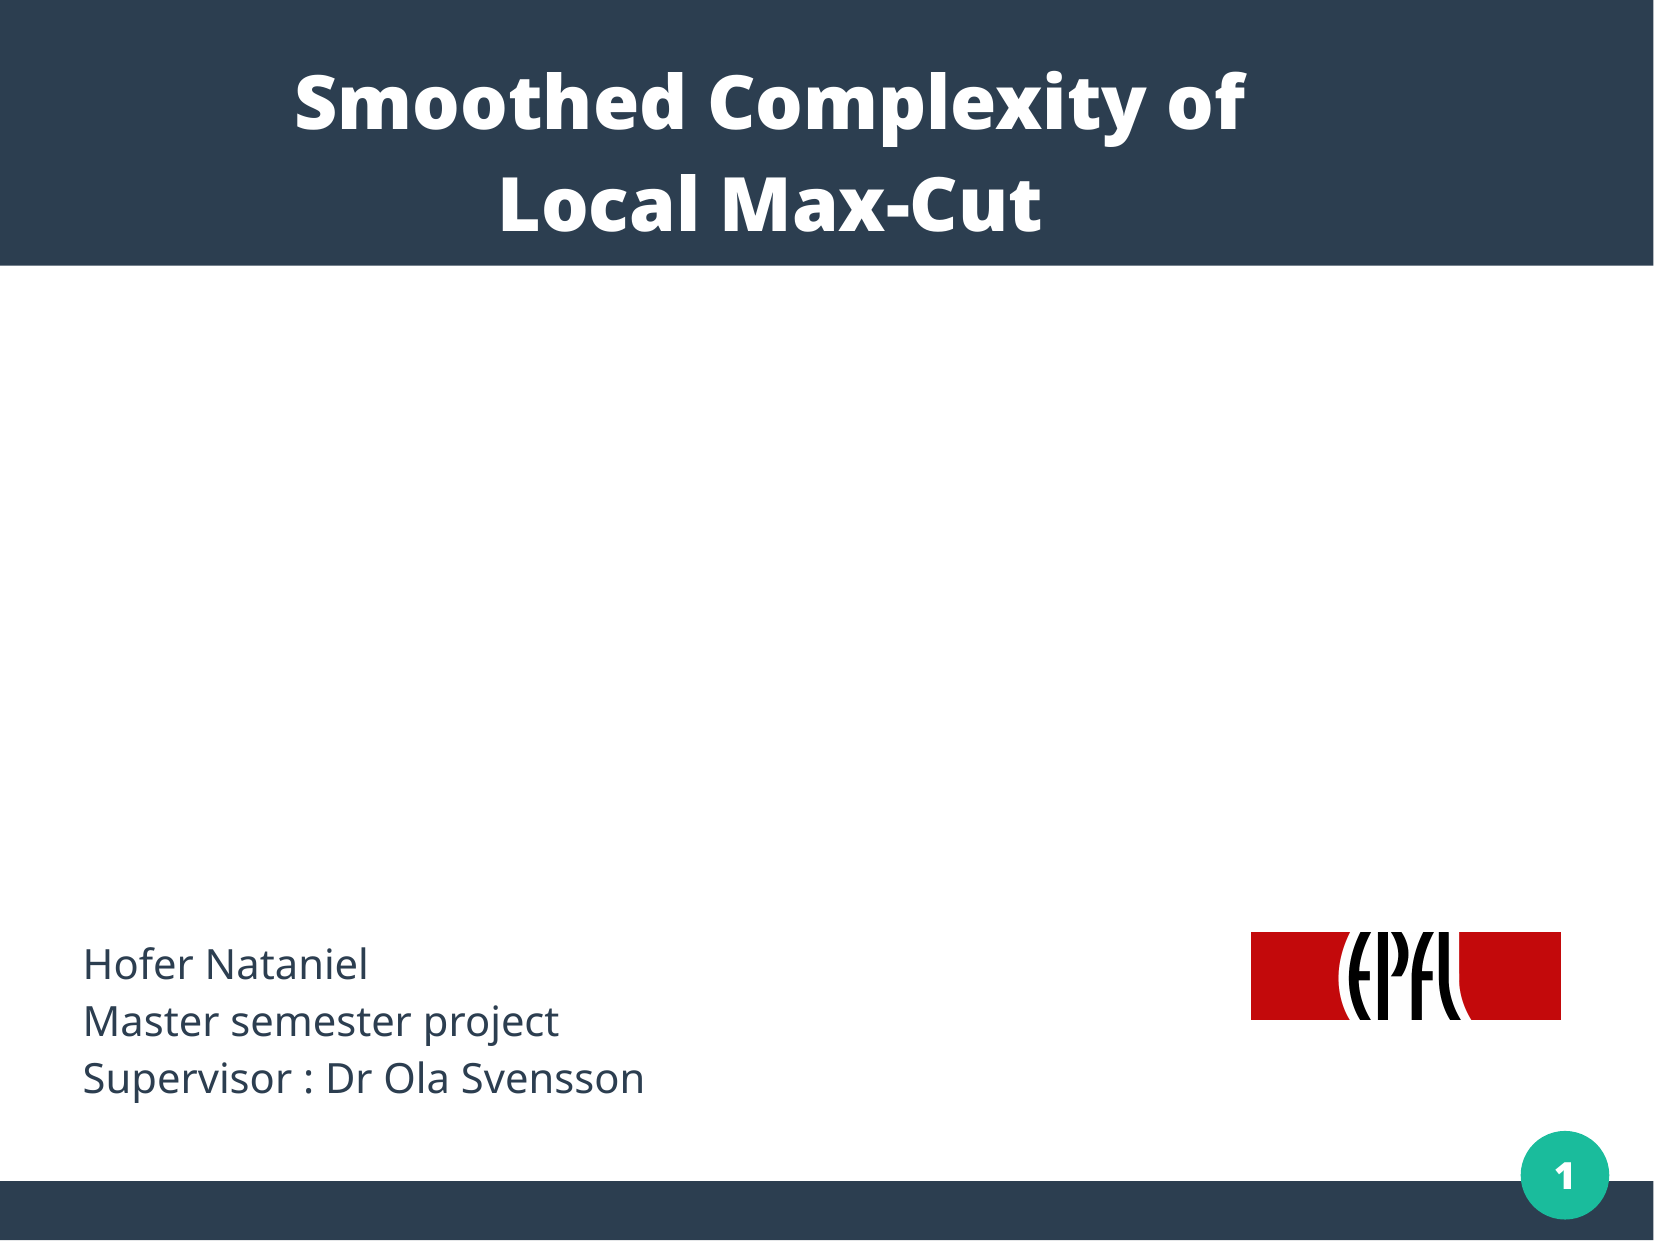

# Smoothed Complexity of Local Max-Cut
Hofer Nataniel
Master semester project
Supervisor : Dr Ola Svensson
1